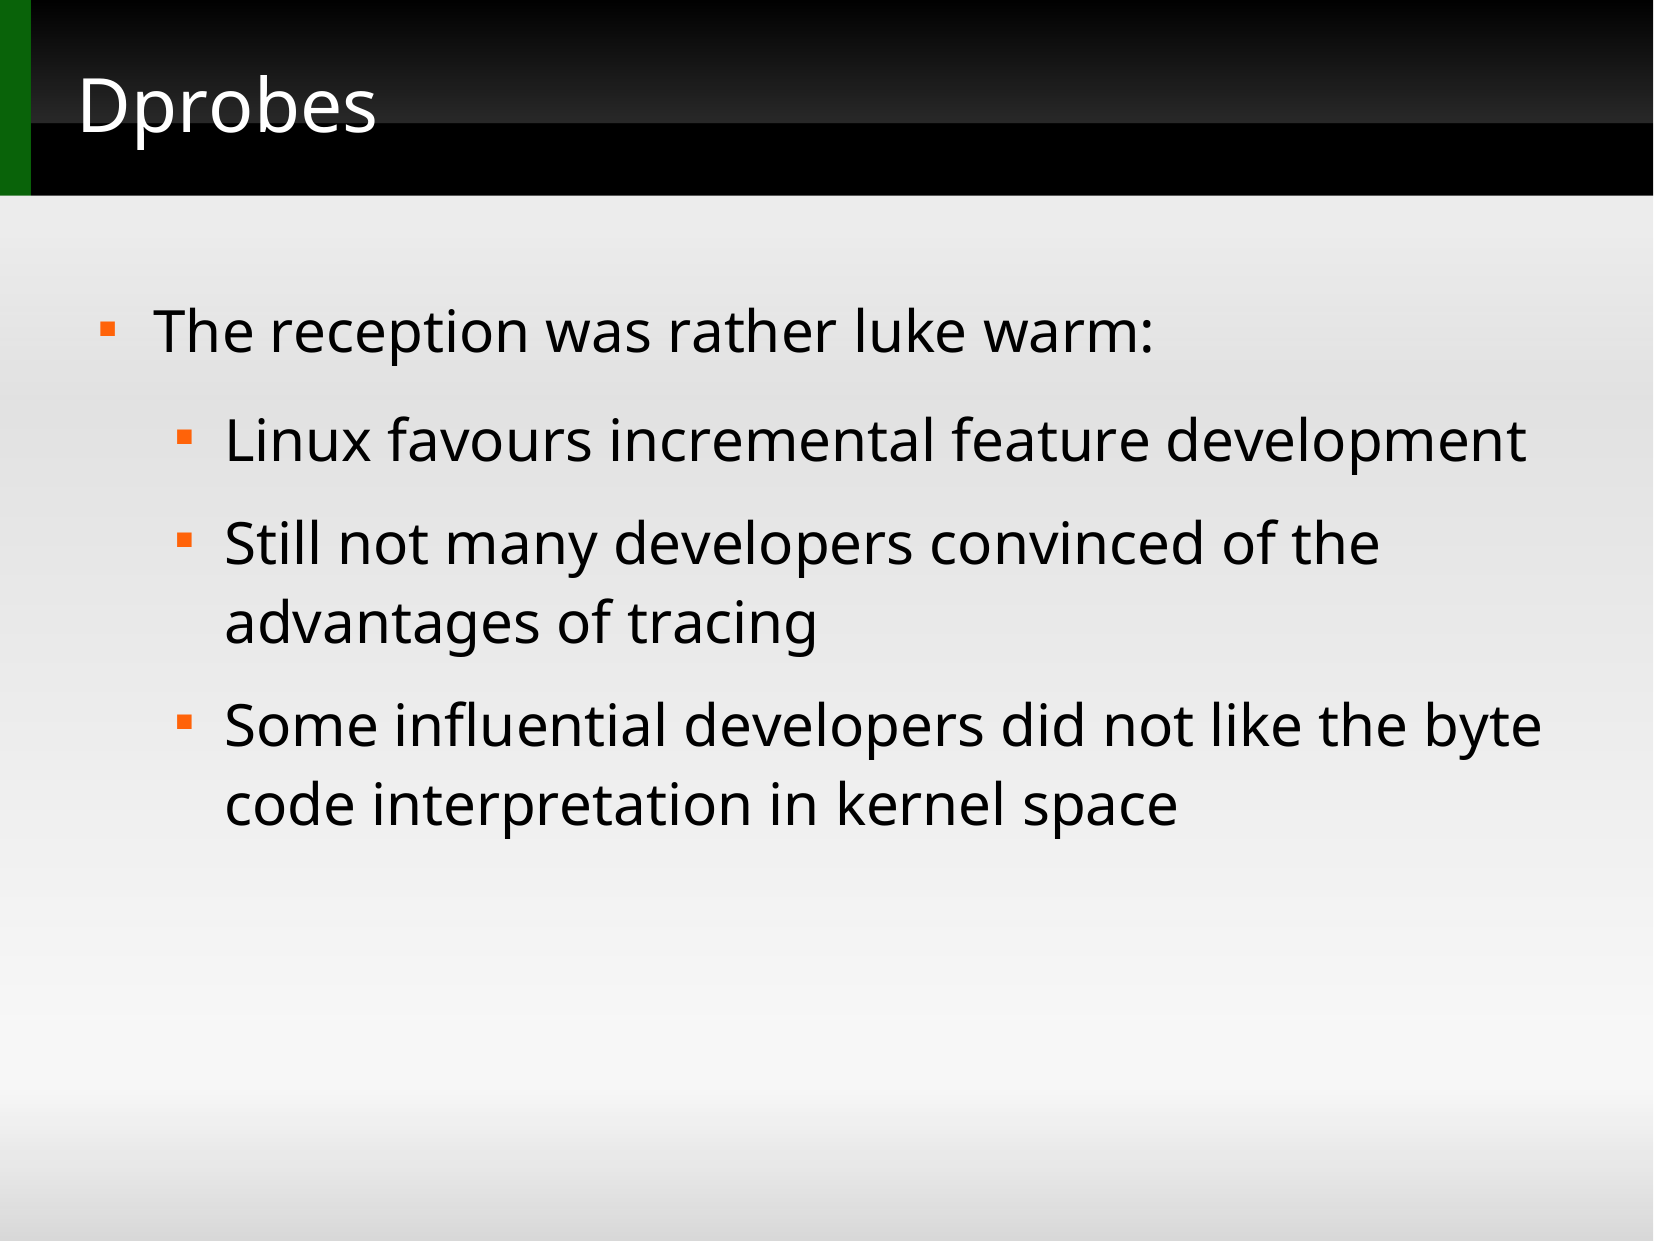

# Dprobes
The reception was rather luke warm:
Linux favours incremental feature development
Still not many developers convinced of the advantages of tracing
Some influential developers did not like the byte code interpretation in kernel space